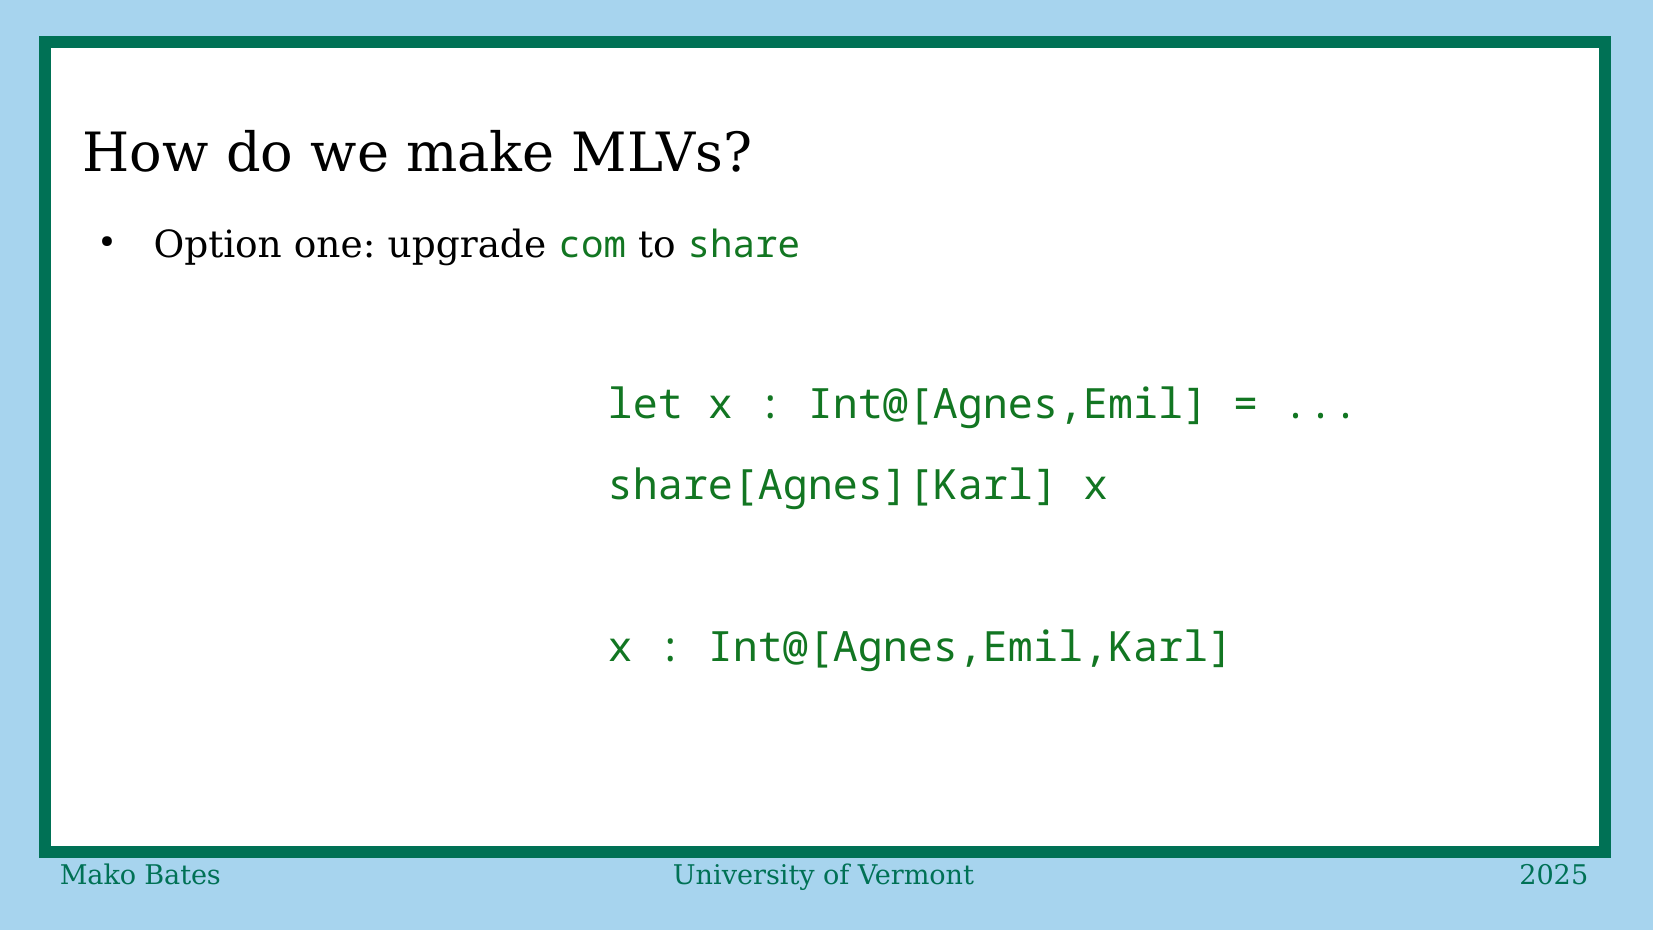

# How do we make MLVs?
Option one: upgrade com to share
let x : Int@[Agnes,Emil] = ...
share[Agnes][Karl] x
x : Int@[Agnes,Emil,Karl]